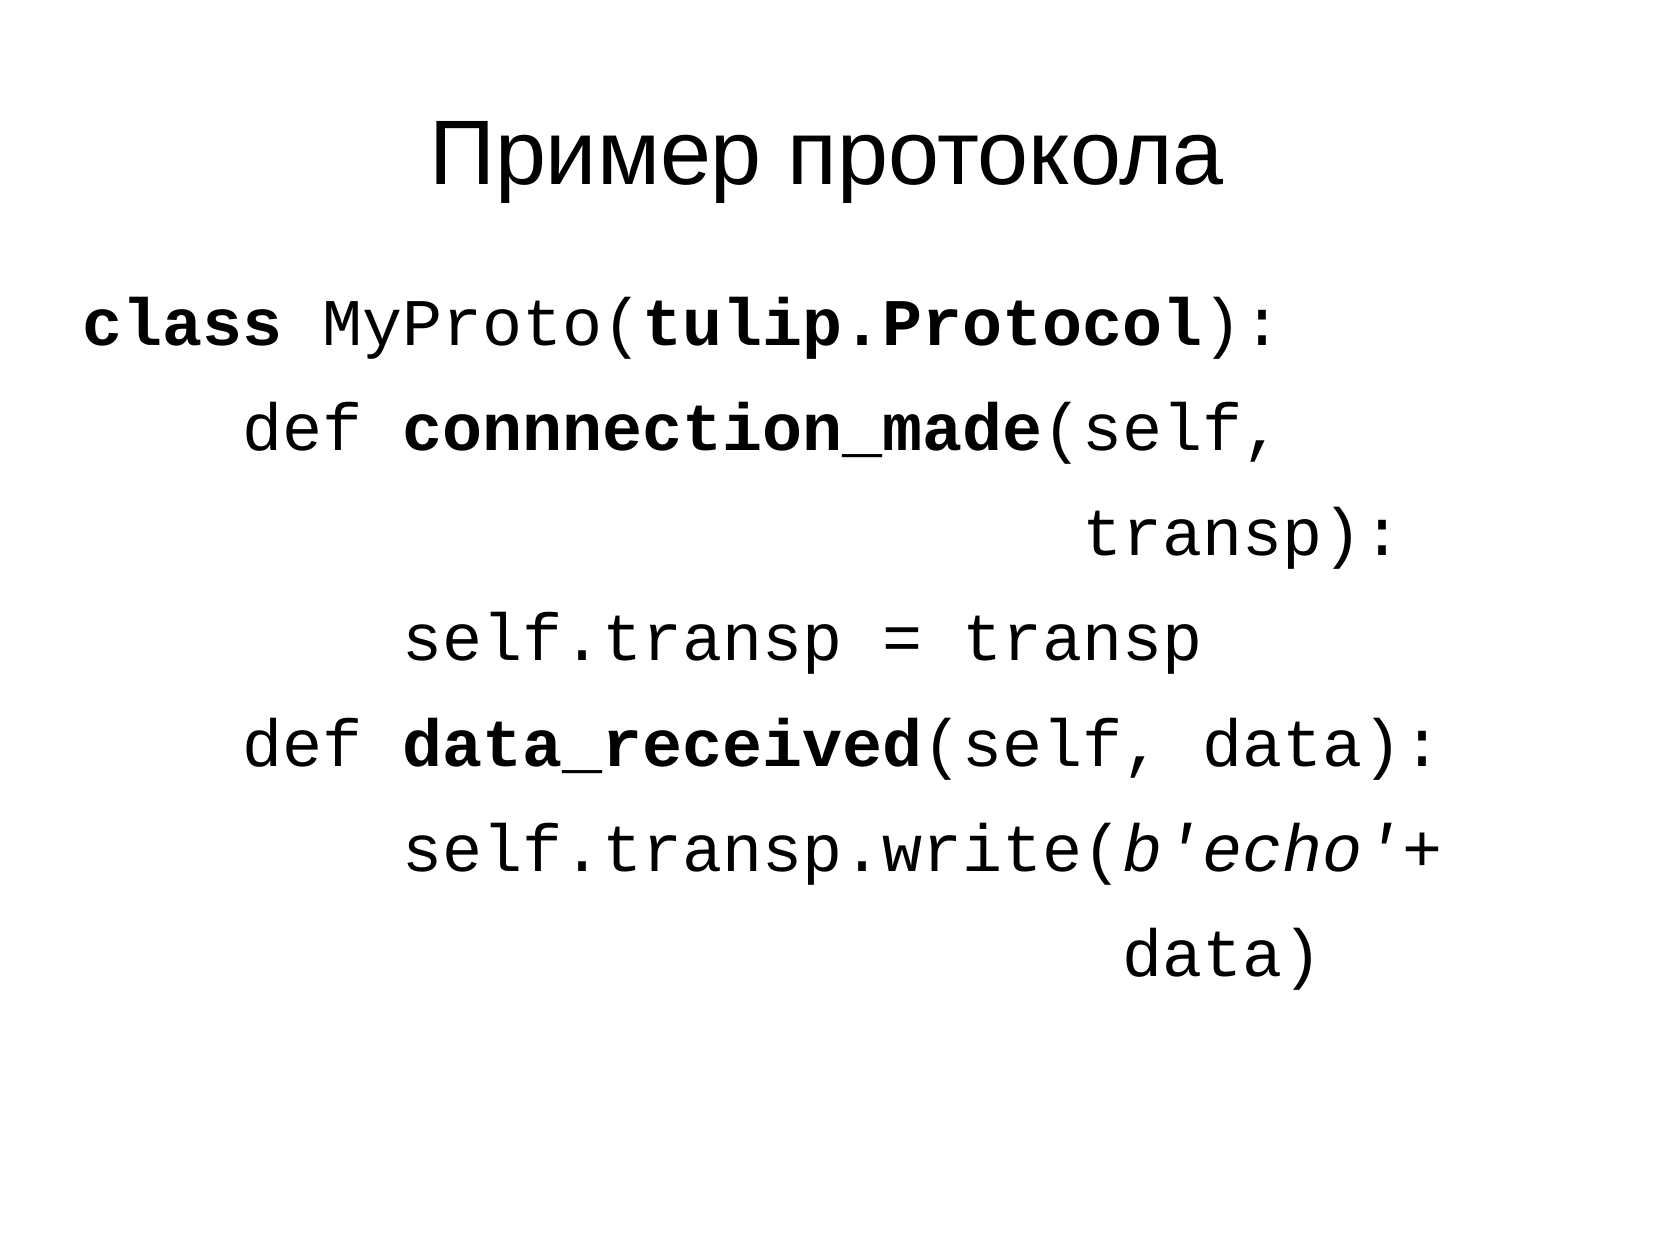

# Пример протокола
class MyProto(tulip.Protocol):
 def connnection_made(self,
 transp):
 self.transp = transp
 def data_received(self, data):
 self.transp.write(b'echo'+
 data)